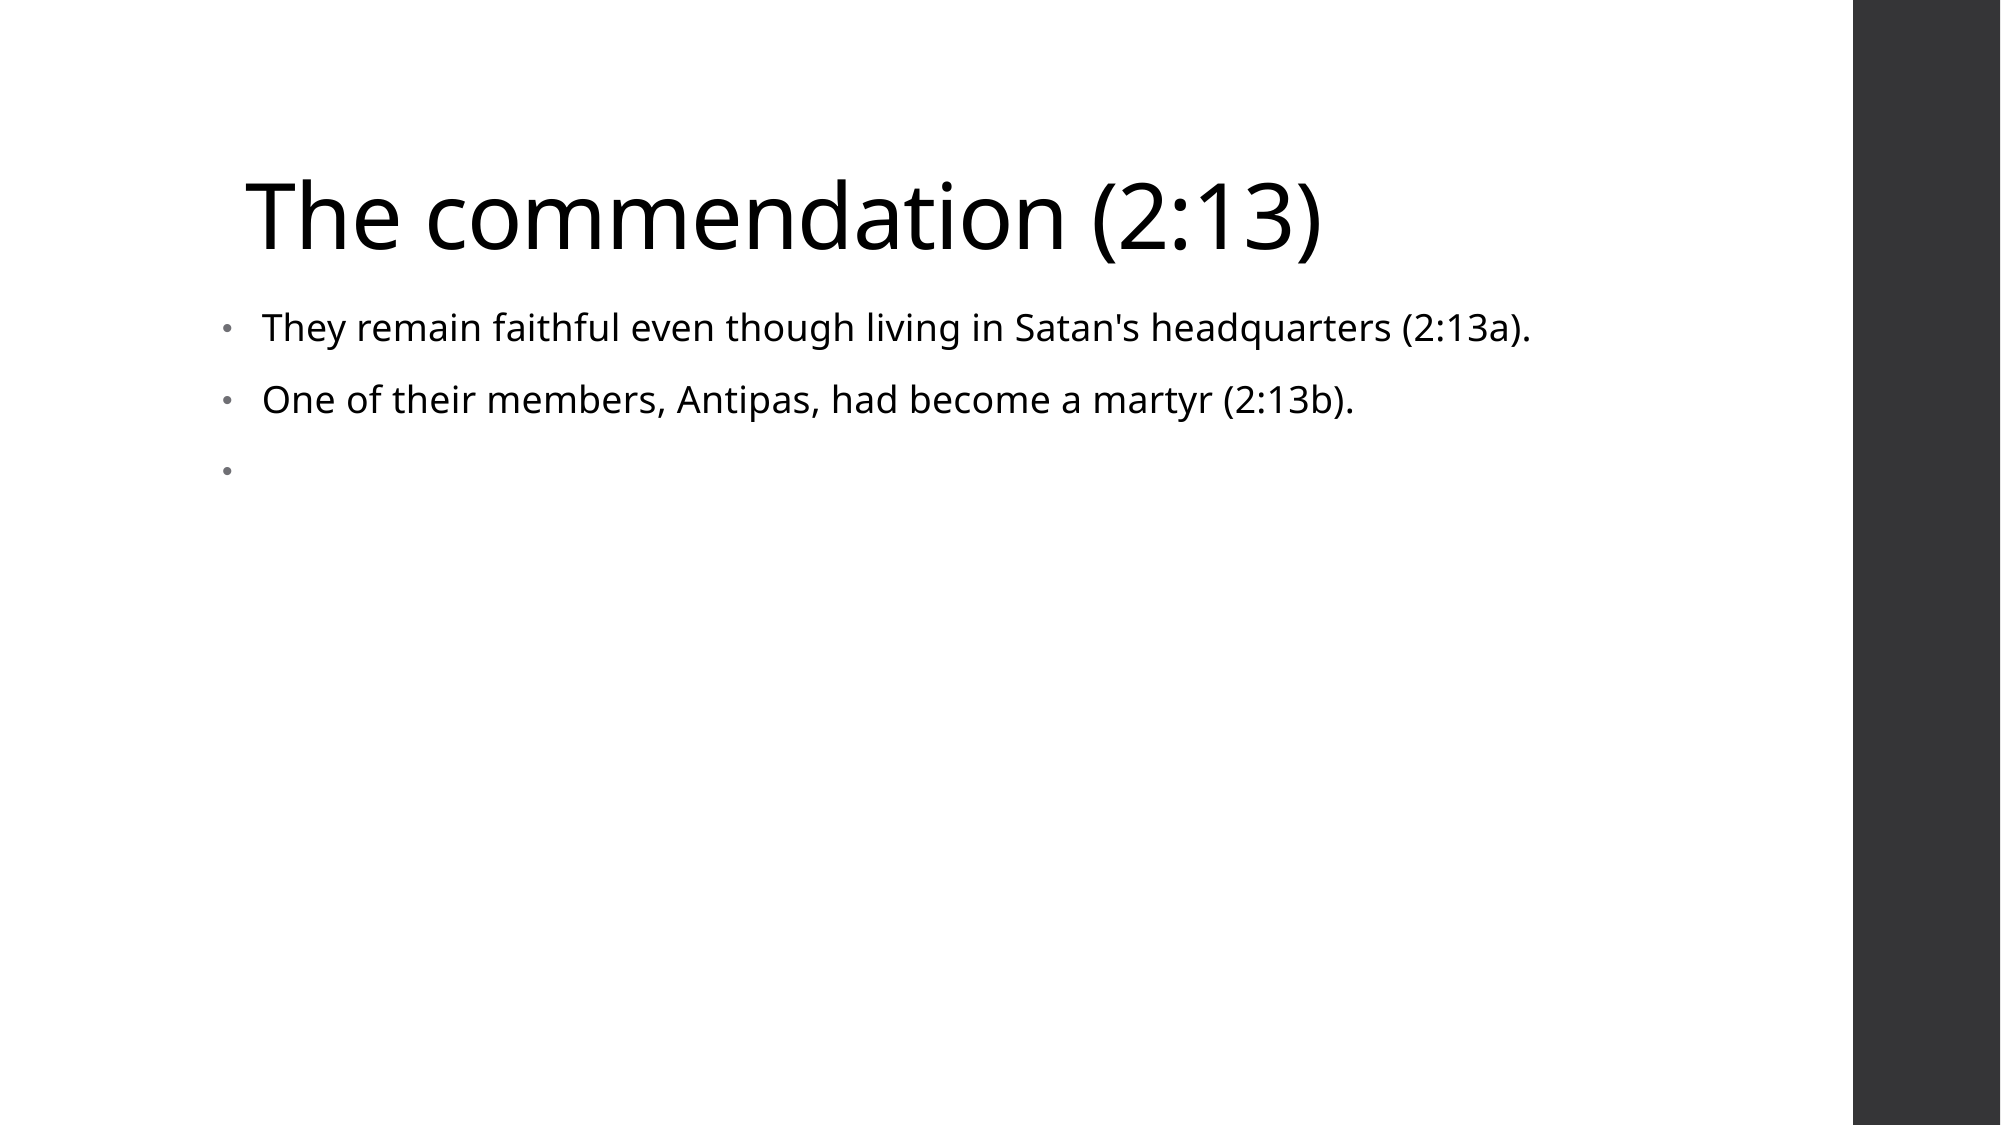

# The commendation (2:13)
 They remain faithful even though living in Satan's headquarters (2:13a).
 One of their members, Antipas, had become a martyr (2:13b).